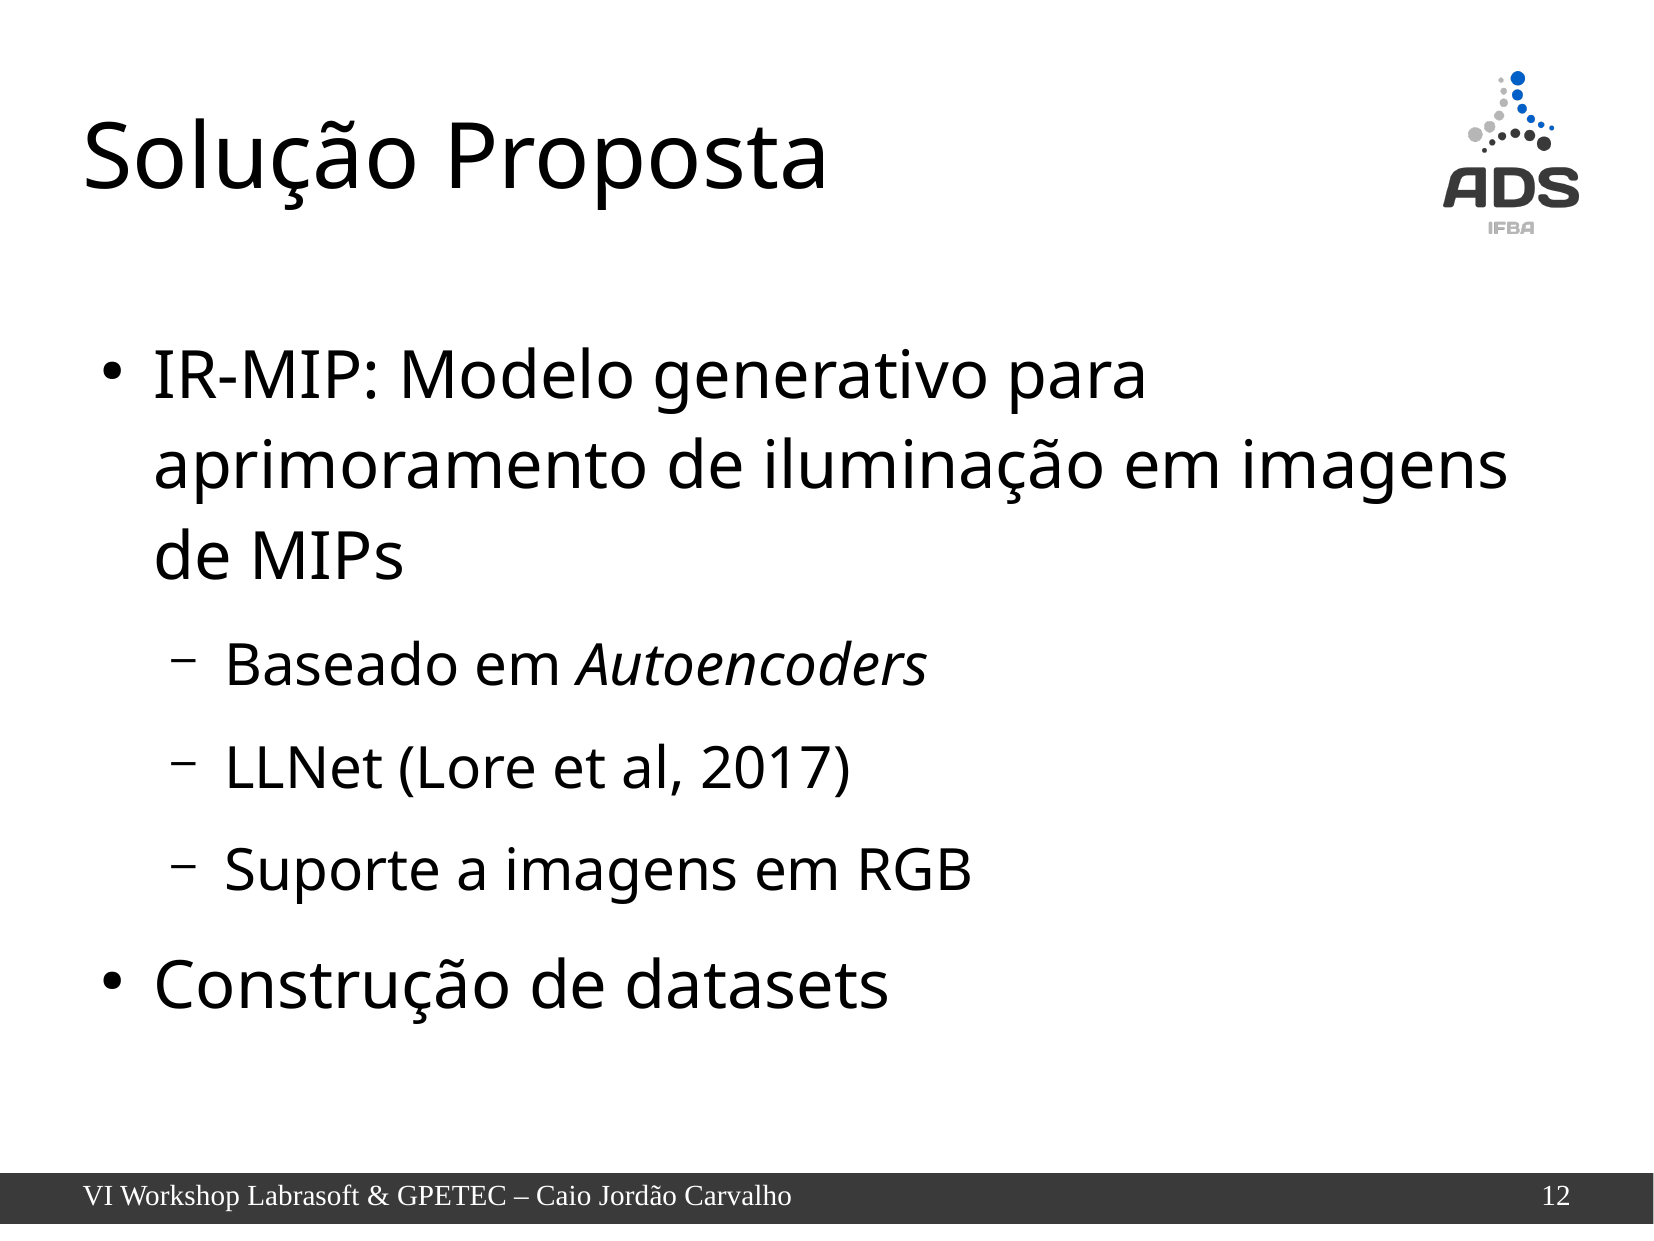

# Solução Proposta
IR-MIP: Modelo generativo para aprimoramento de iluminação em imagens de MIPs
Baseado em Autoencoders
LLNet (Lore et al, 2017)
Suporte a imagens em RGB
Construção de datasets
12